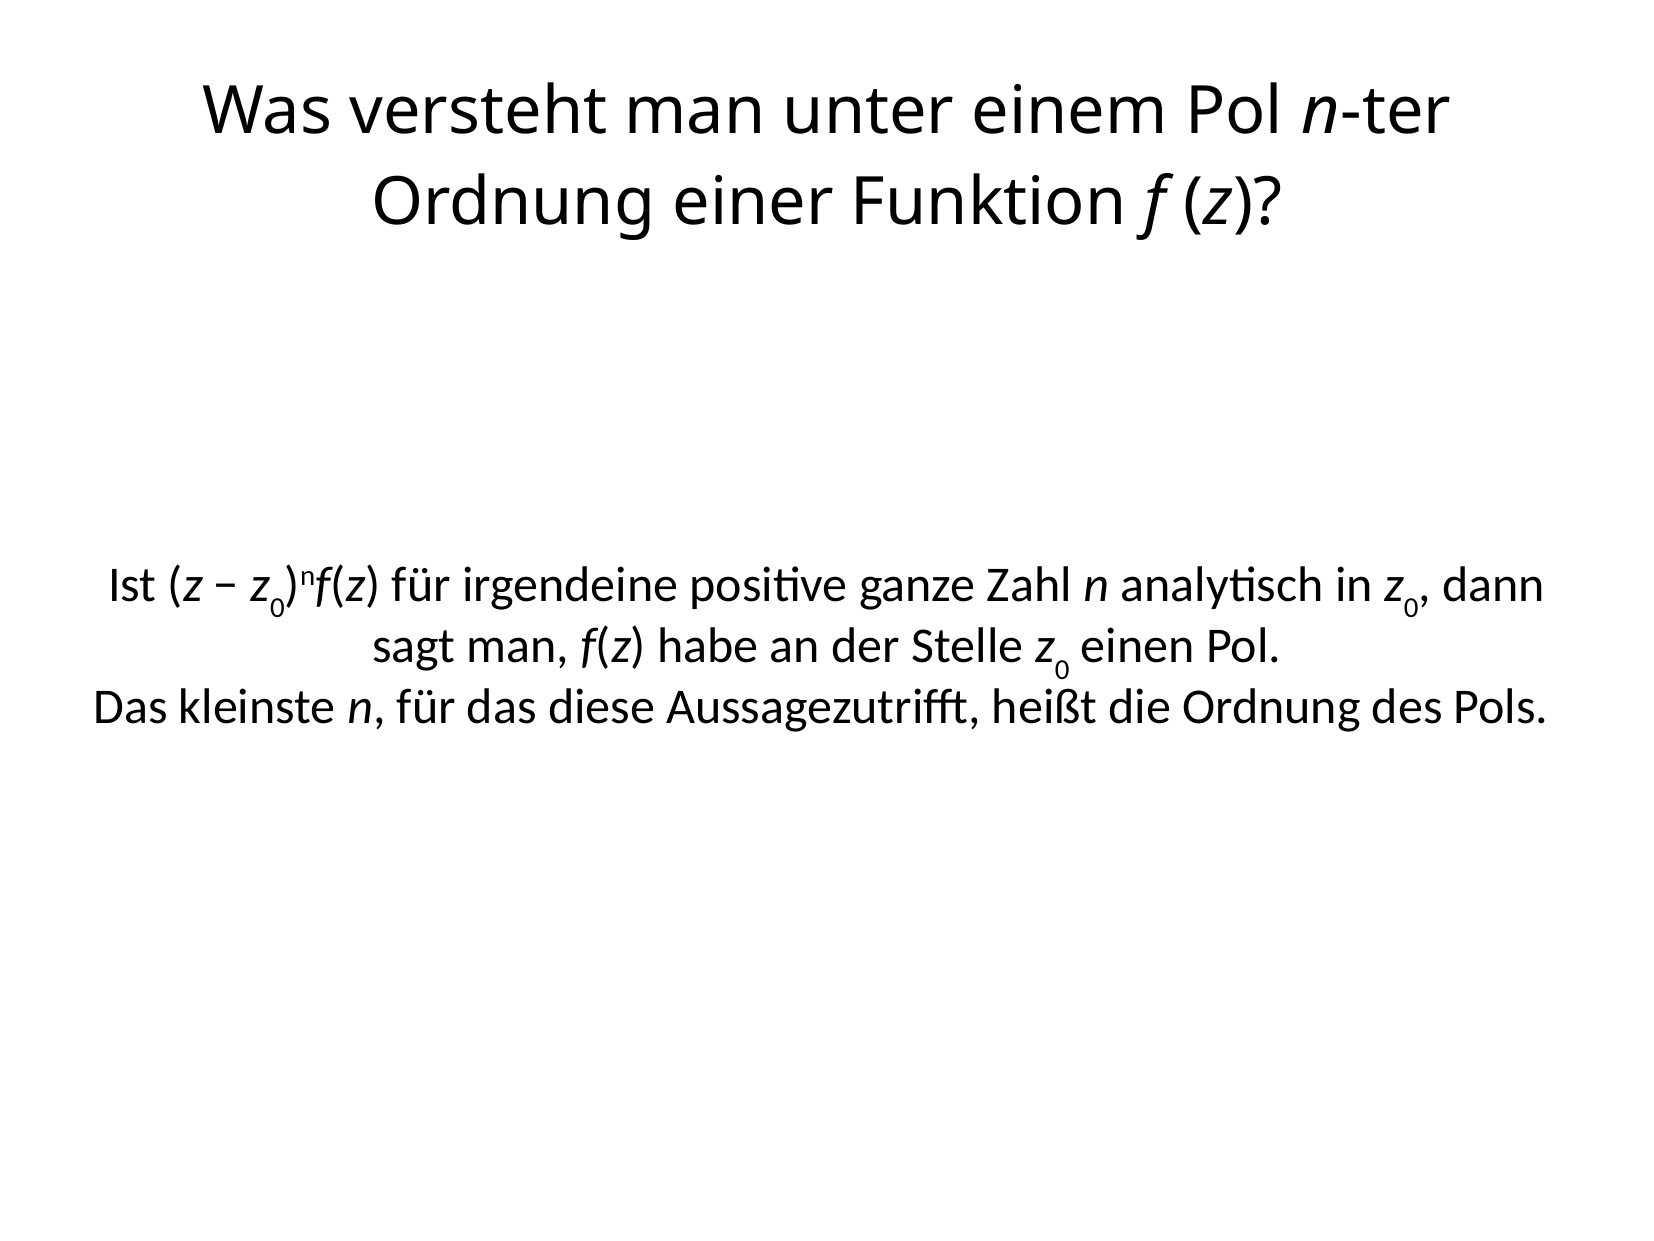

# Was versteht man unter einem Pol n-ter Ordnung einer Funktion f (z)?
Ist (z − z0)nf(z) für irgendeine positive ganze Zahl n analytisch in z0, dann sagt man, f(z) habe an der Stelle z0 einen Pol.
Das kleinste n, für das diese Aussagezutrifft, heißt die Ordnung des Pols.